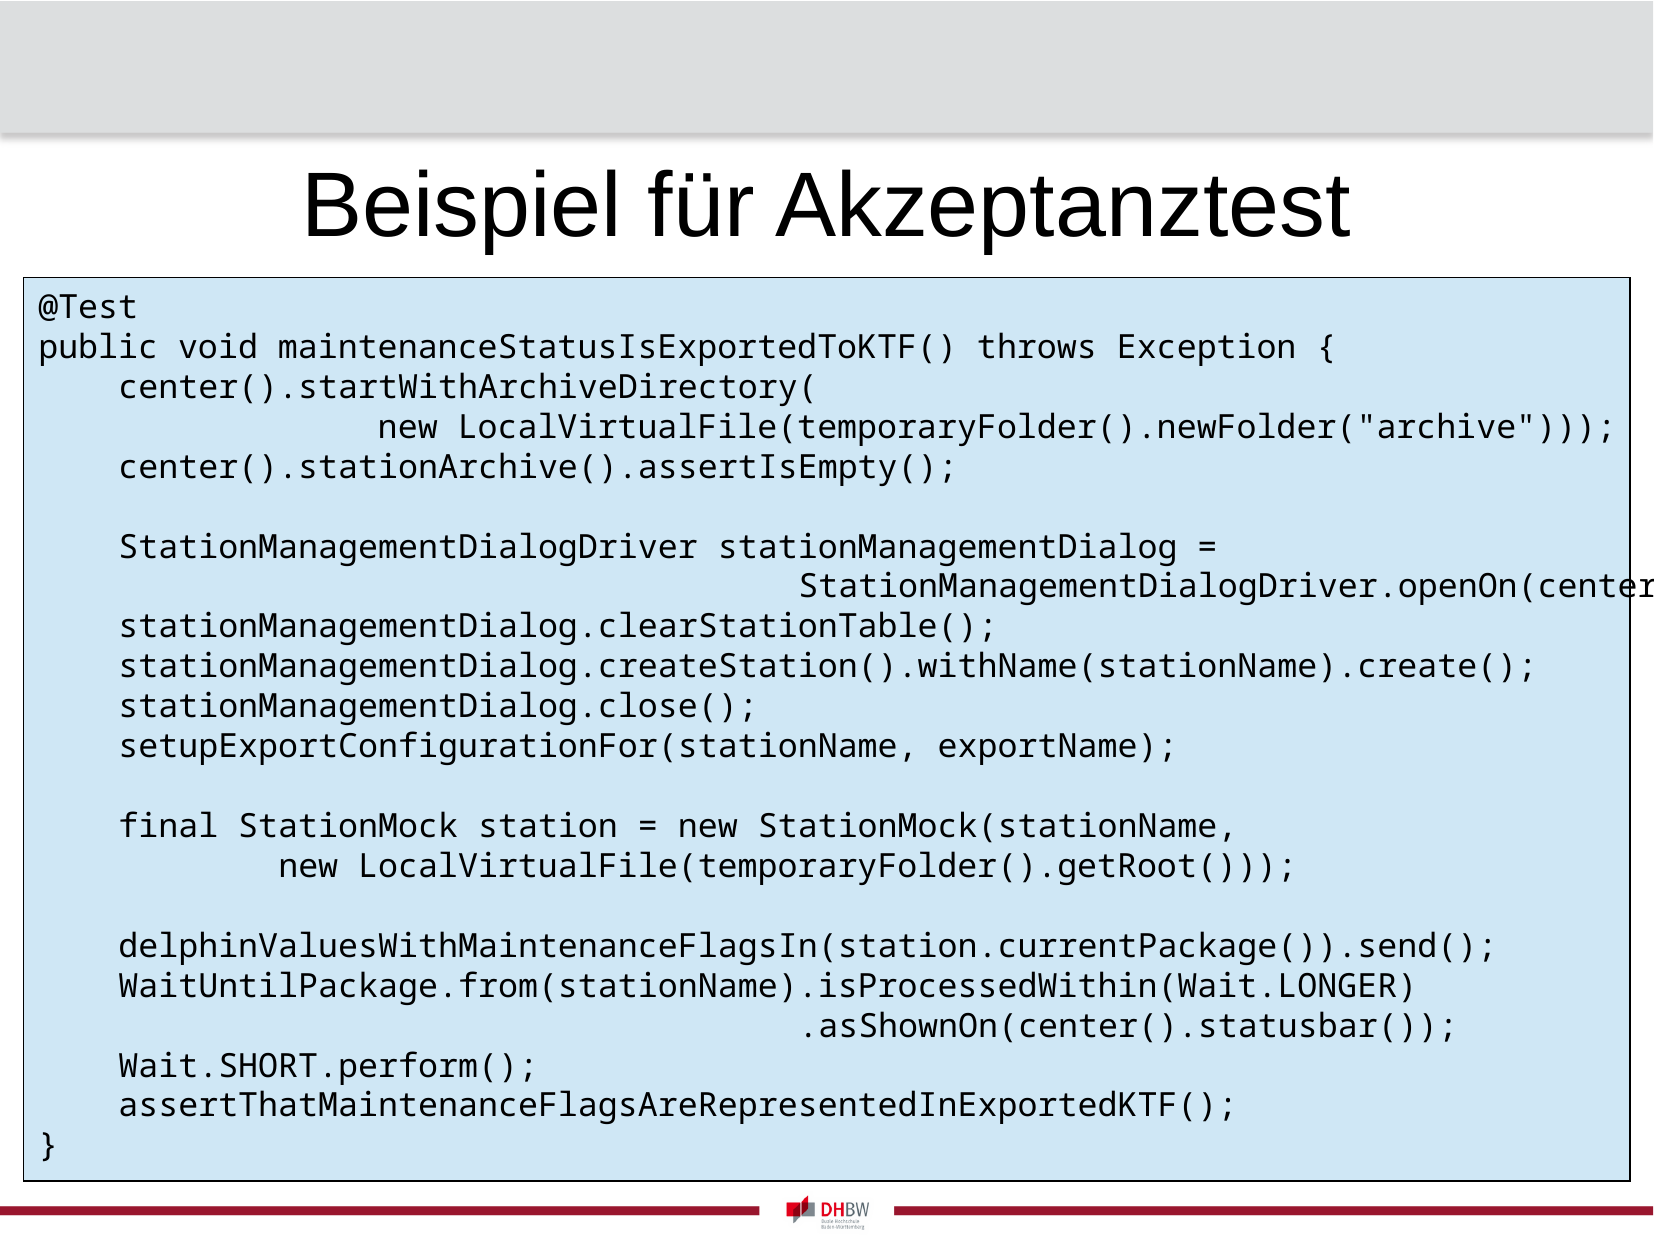

# Beispiel für Akzeptanztest
@Test
public void maintenanceStatusIsExportedToKTF() throws Exception {
 center().startWithArchiveDirectory(
 new LocalVirtualFile(temporaryFolder().newFolder("archive")));
 center().stationArchive().assertIsEmpty();
 StationManagementDialogDriver stationManagementDialog =
 StationManagementDialogDriver.openOn(center());
 stationManagementDialog.clearStationTable();
 stationManagementDialog.createStation().withName(stationName).create();
 stationManagementDialog.close();
 setupExportConfigurationFor(stationName, exportName);
 final StationMock station = new StationMock(stationName,
 new LocalVirtualFile(temporaryFolder().getRoot()));
 delphinValuesWithMaintenanceFlagsIn(station.currentPackage()).send();
 WaitUntilPackage.from(stationName).isProcessedWithin(Wait.LONGER)
 .asShownOn(center().statusbar());
 Wait.SHORT.perform();
 assertThatMaintenanceFlagsAreRepresentedInExportedKTF();
}